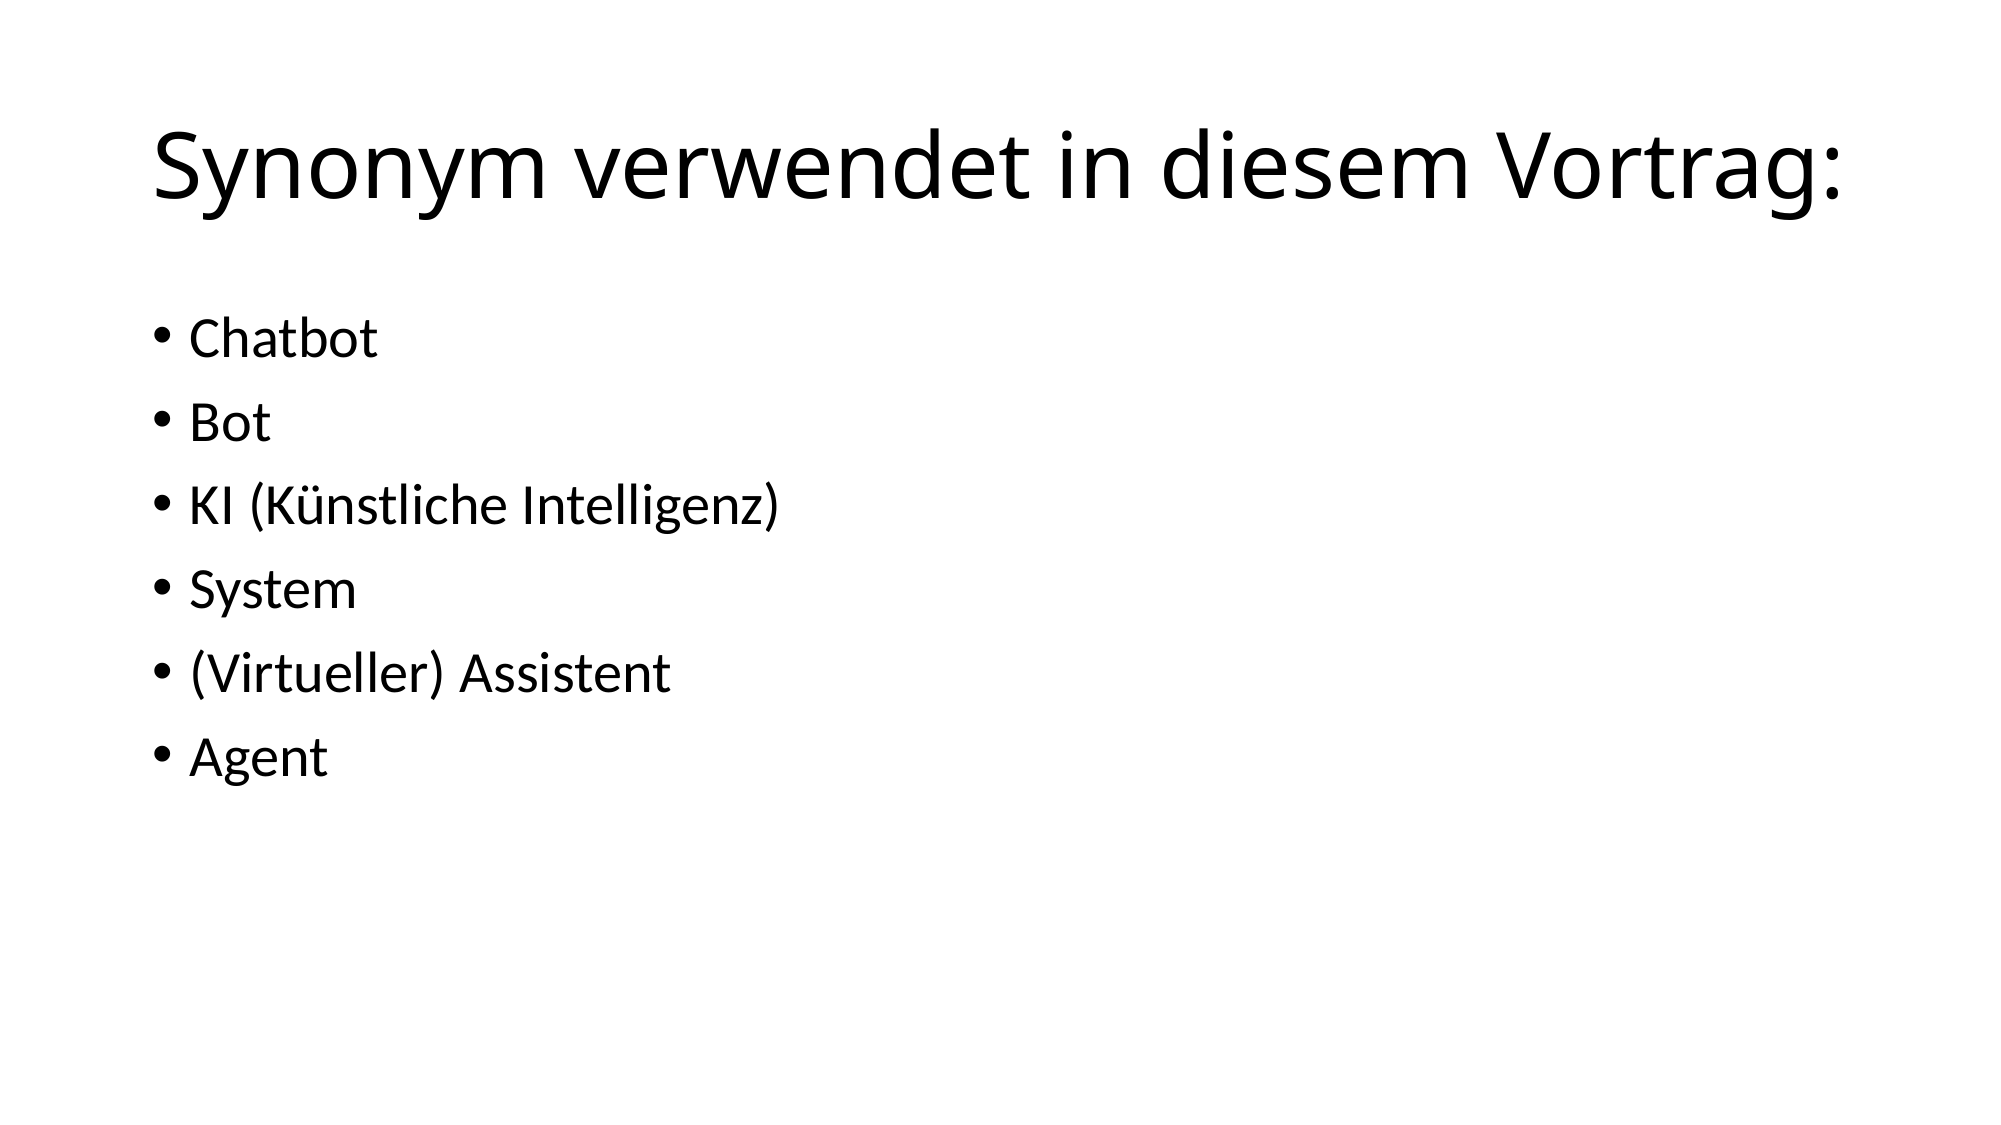

# Synonym verwendet in diesem Vortrag:
Chatbot
Bot
KI (Künstliche Intelligenz)
System
(Virtueller) Assistent
Agent